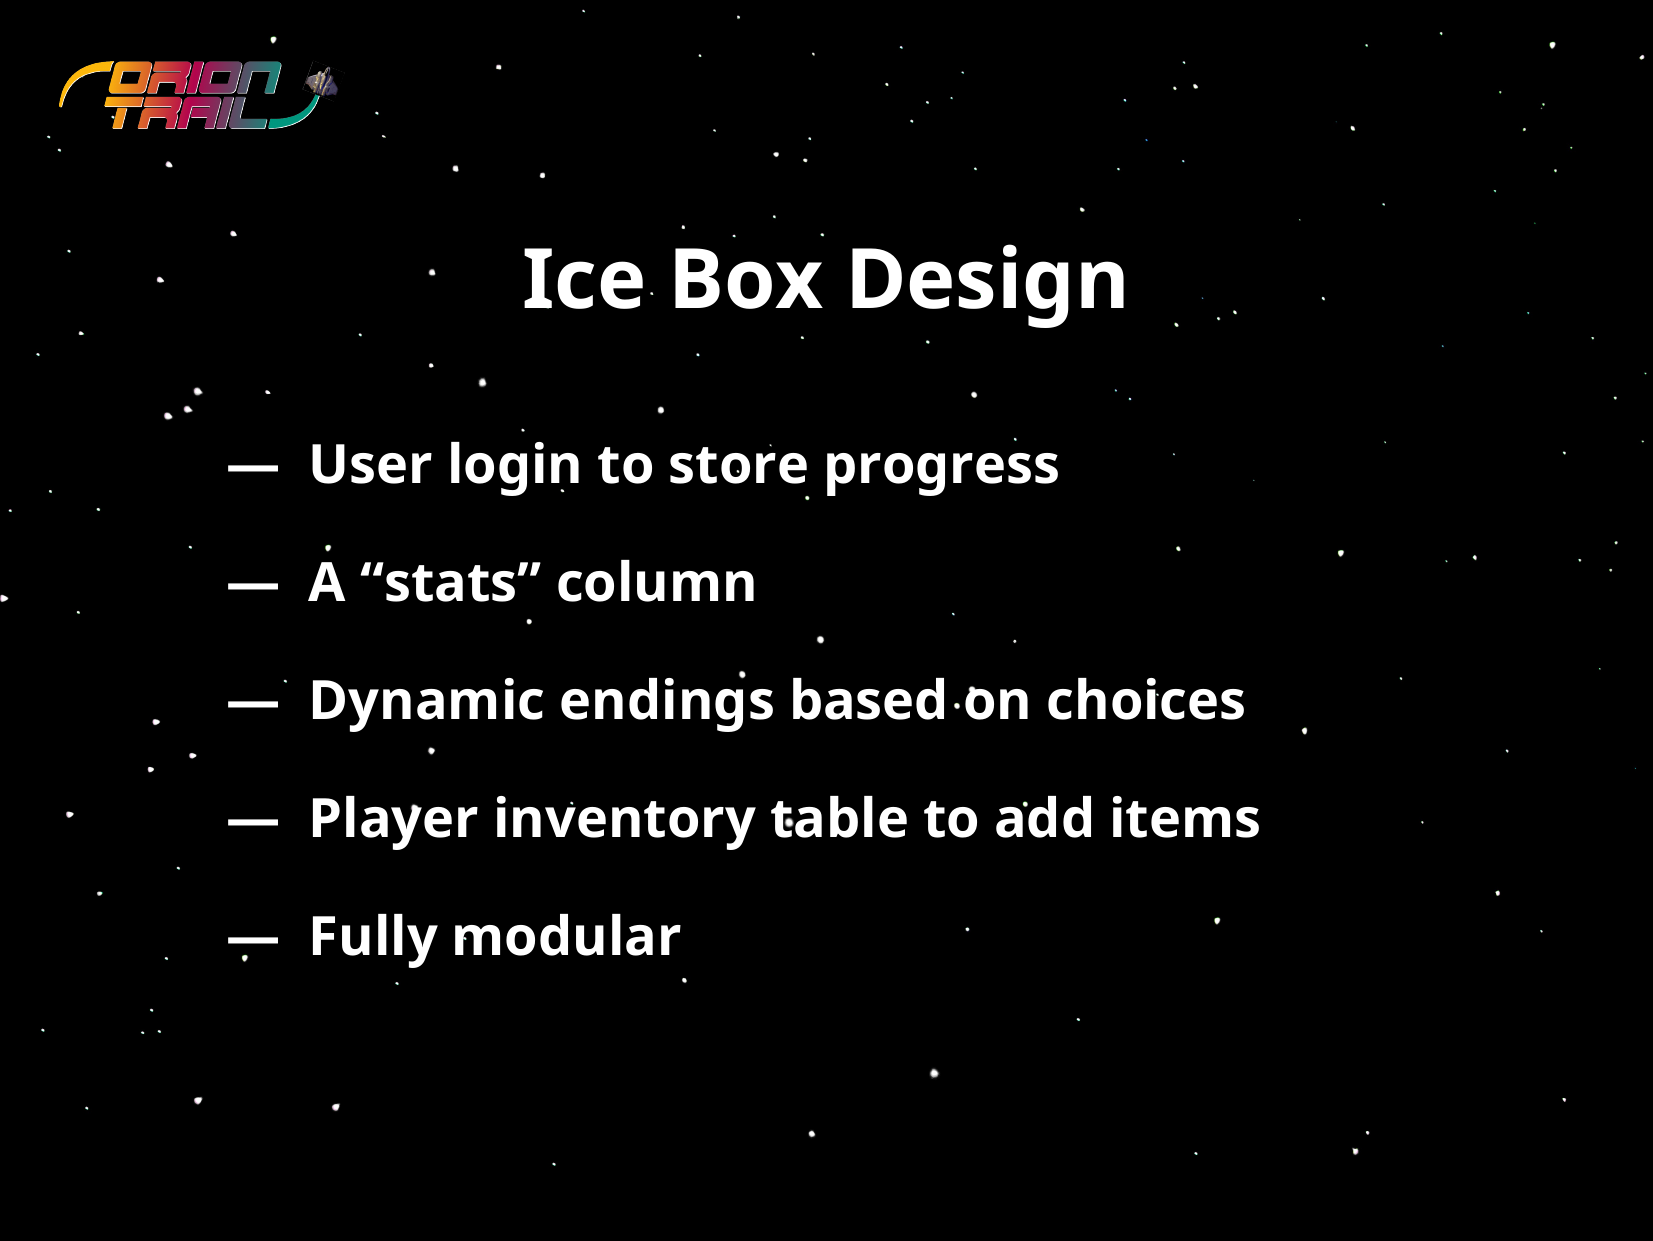

Ice Box Design
— User login to store progress
— A “stats” column
— Dynamic endings based on choices
— Player inventory table to add items
— Fully modular